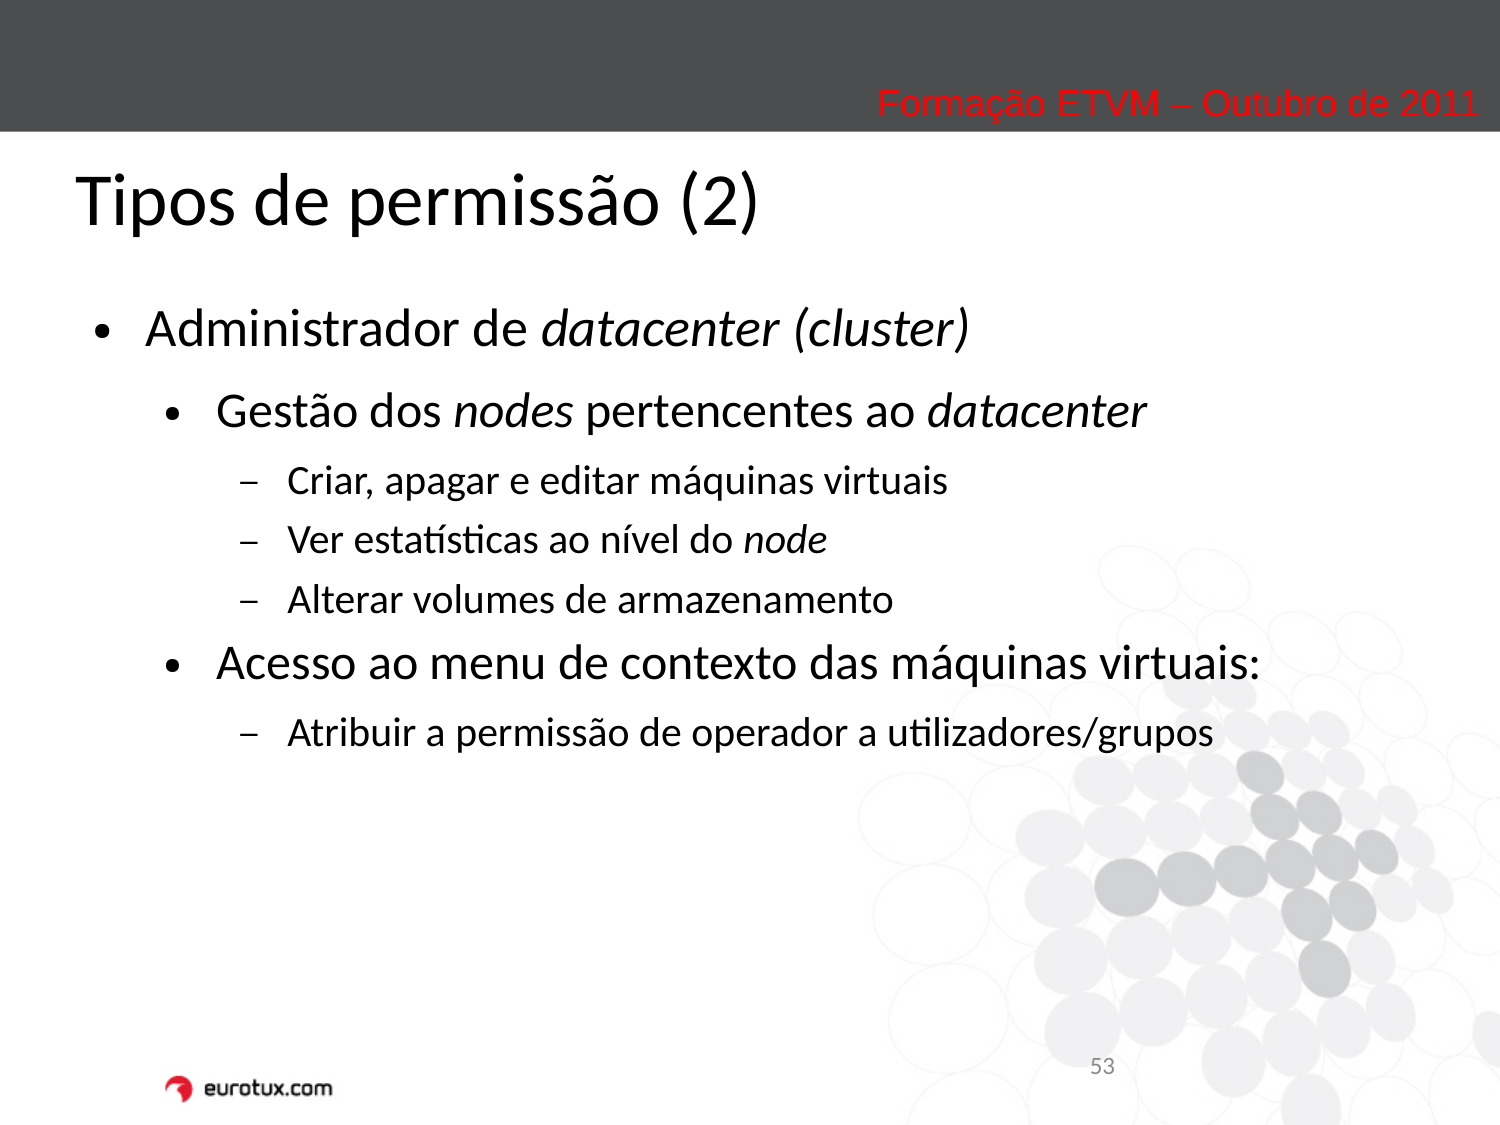

# Tipos de permissão (2)
Administrador de datacenter (cluster)
Gestão dos nodes pertencentes ao datacenter
Criar, apagar e editar máquinas virtuais
Ver estatísticas ao nível do node
Alterar volumes de armazenamento
Acesso ao menu de contexto das máquinas virtuais:
Atribuir a permissão de operador a utilizadores/grupos
53